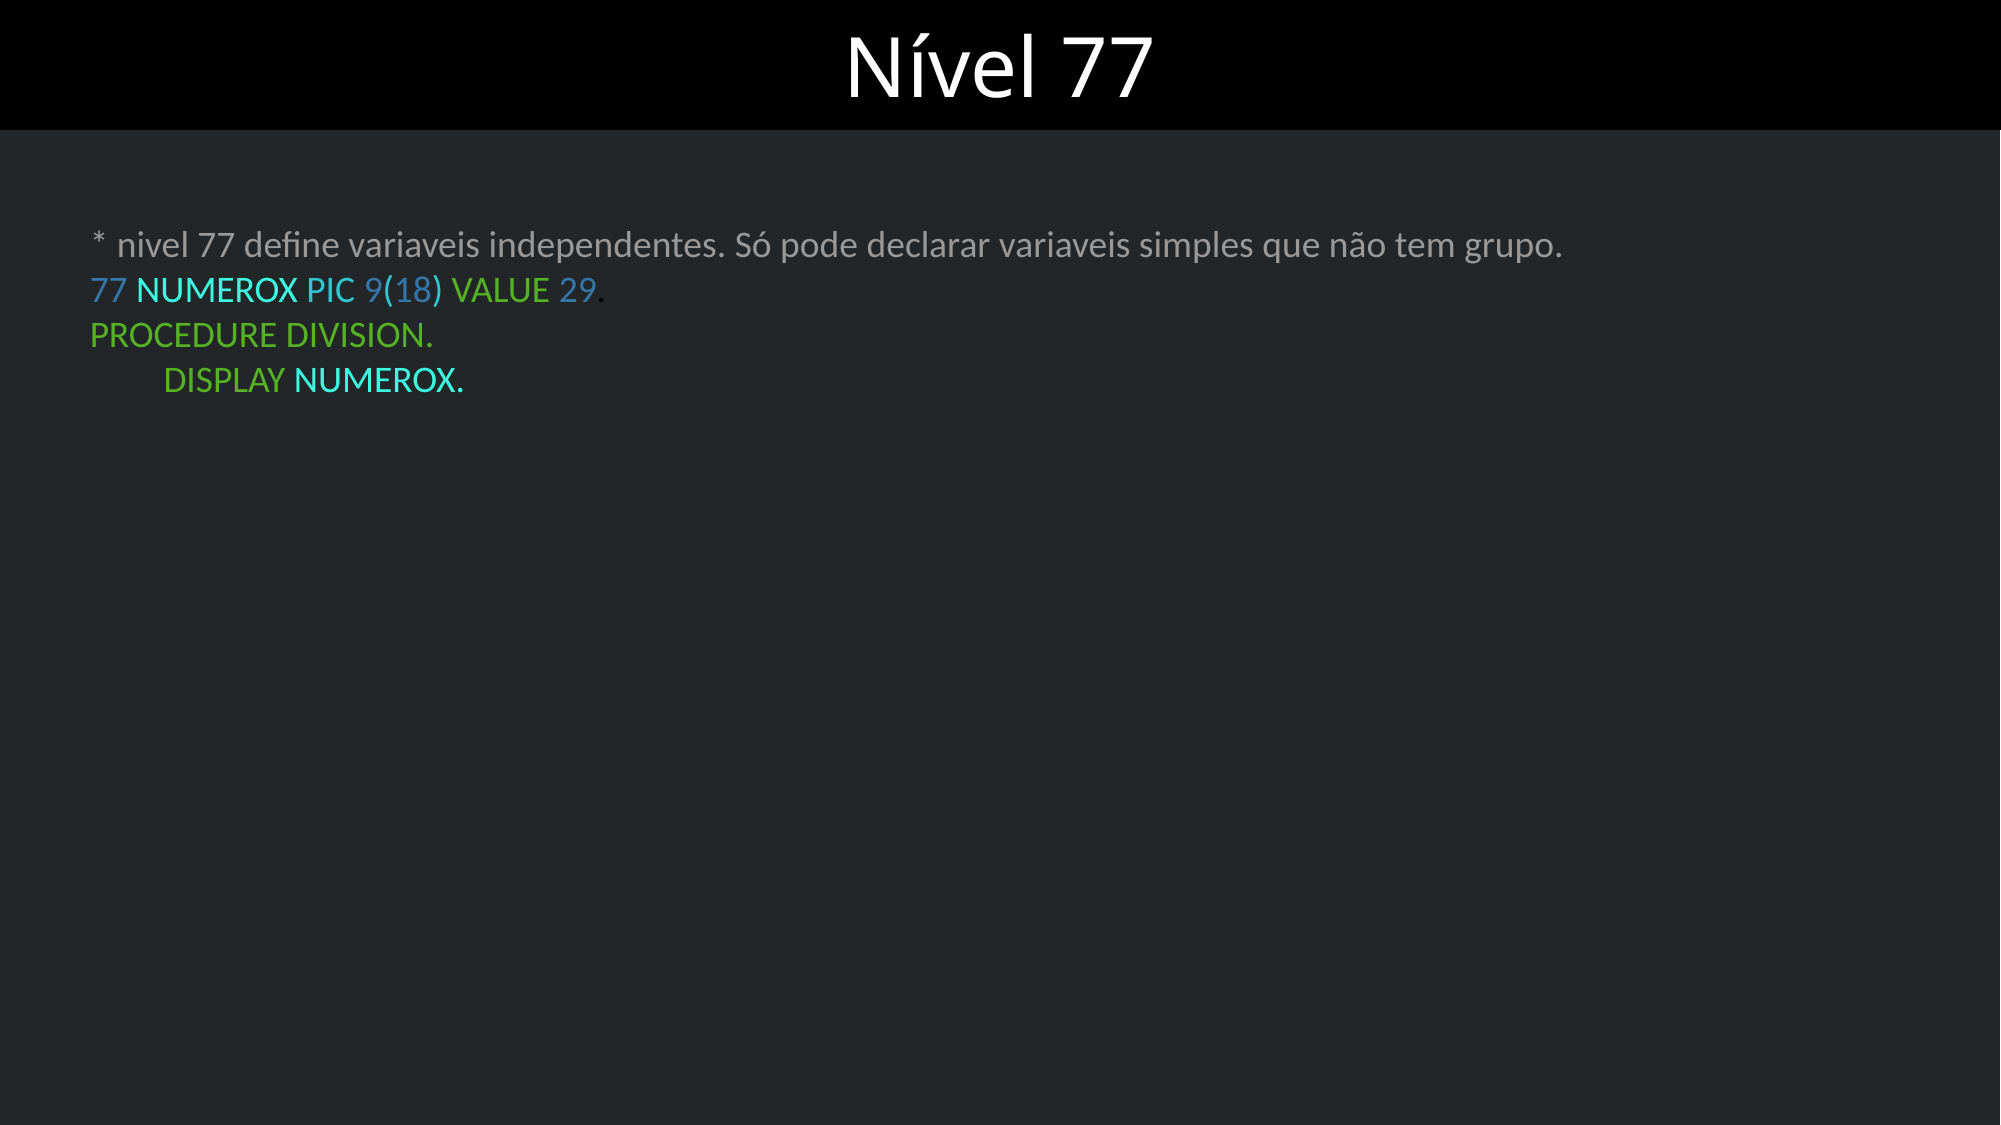

Nível 77
* nivel 77 define variaveis independentes. Só pode declarar variaveis simples que não tem grupo.
77 NUMEROX PIC 9(18) VALUE 29.
PROCEDURE DIVISION.
	DISPLAY NUMEROX.